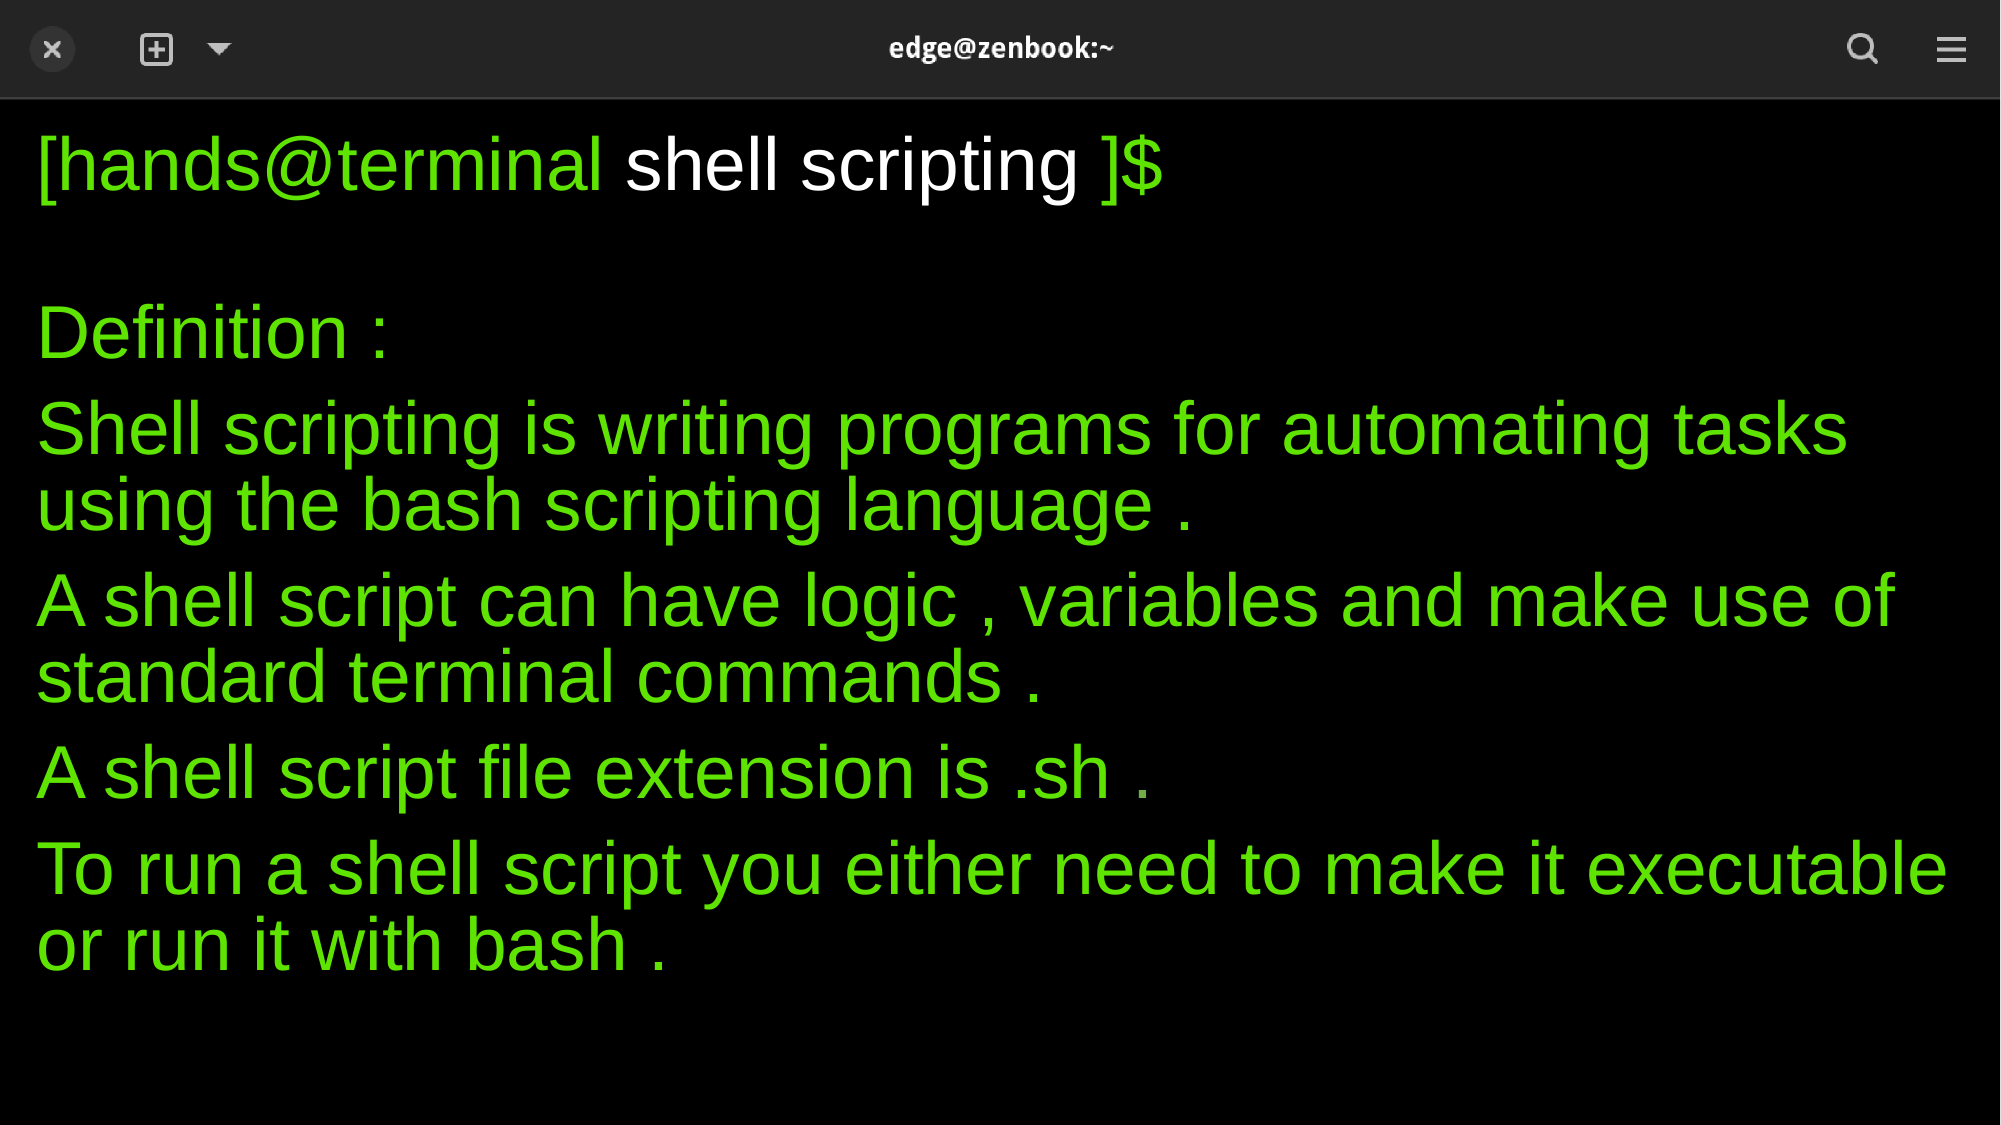

# [hands@terminal shell scripting ]$
Definition :
Shell scripting is writing programs for automating tasks using the bash scripting language .
A shell script can have logic , variables and make use of standard terminal commands .
A shell script file extension is .sh .
To run a shell script you either need to make it executable or run it with bash .